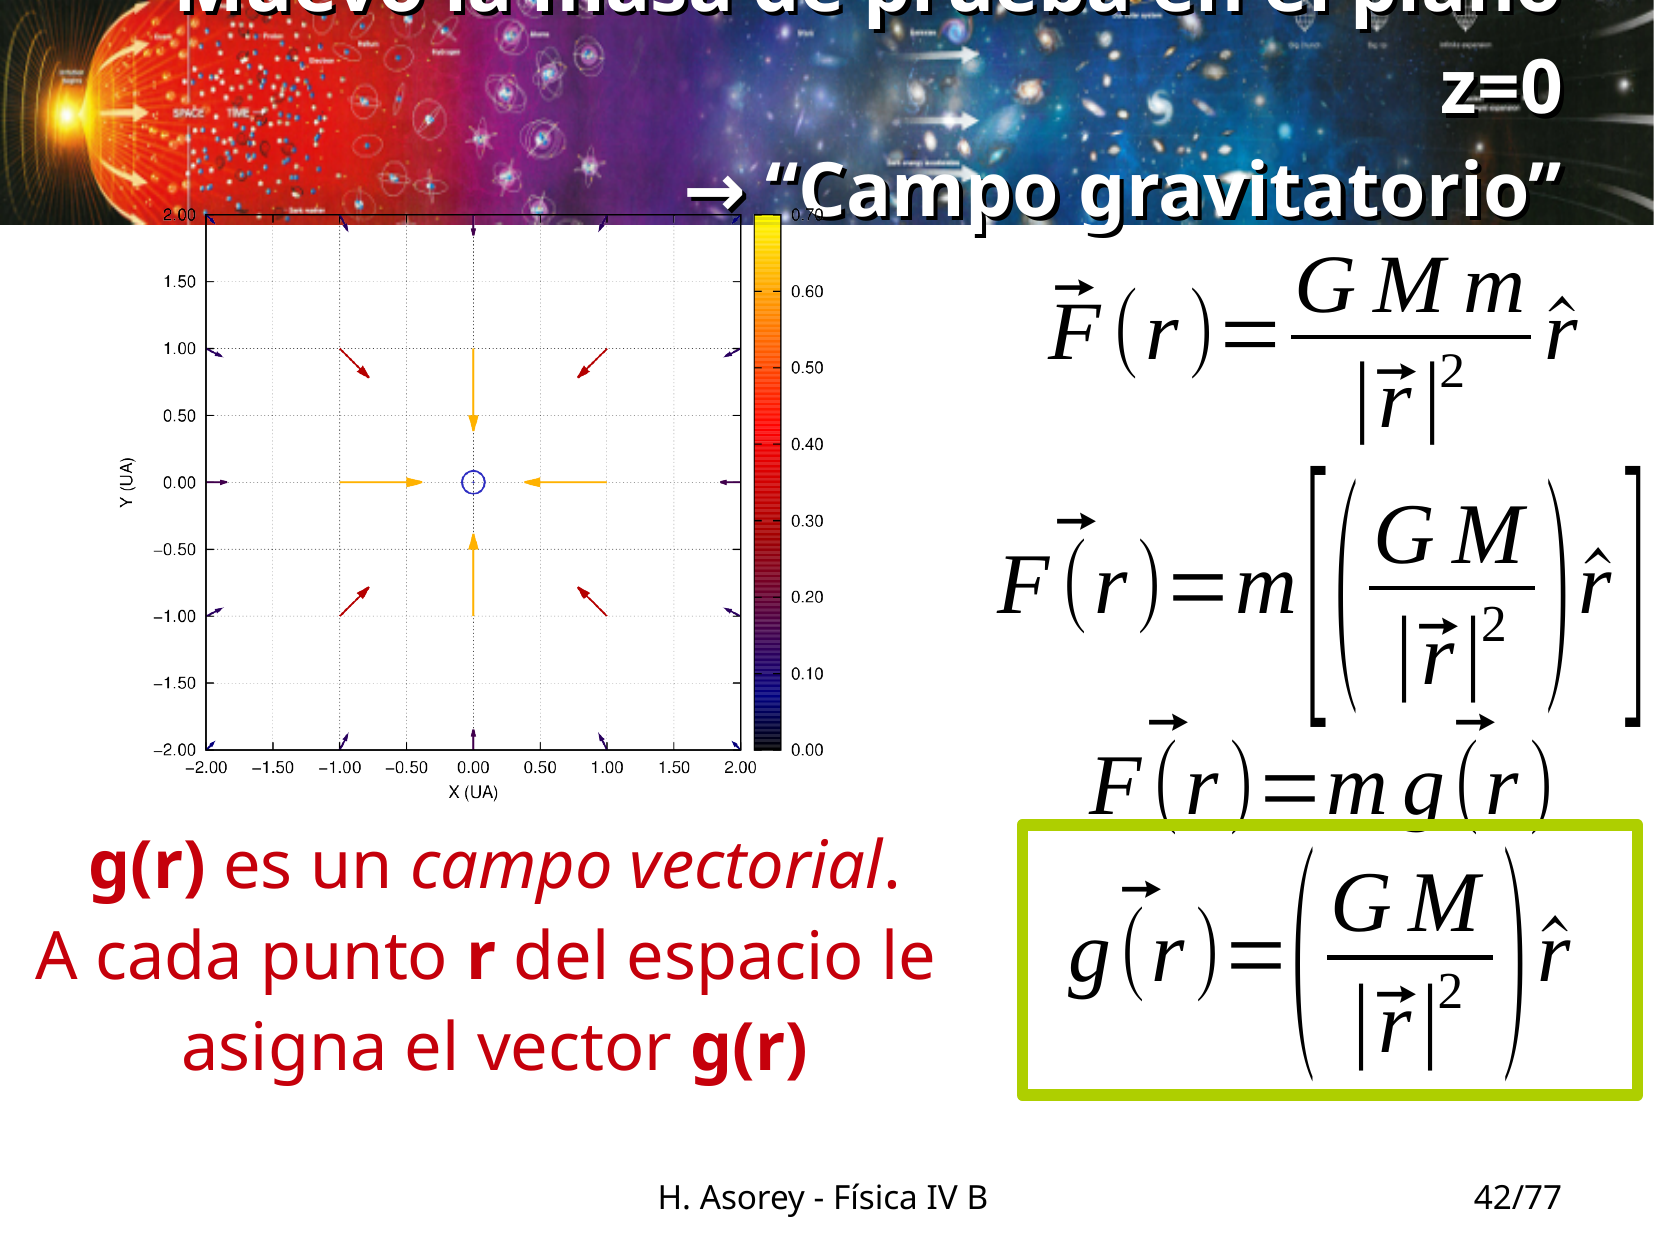

# Muevo la masa de prueba en el plano z=0 → “Campo gravitatorio”
g(r) es un campo vectorial.
A cada punto r del espacio le
asigna el vector g(r)
H. Asorey - Física IV B
42